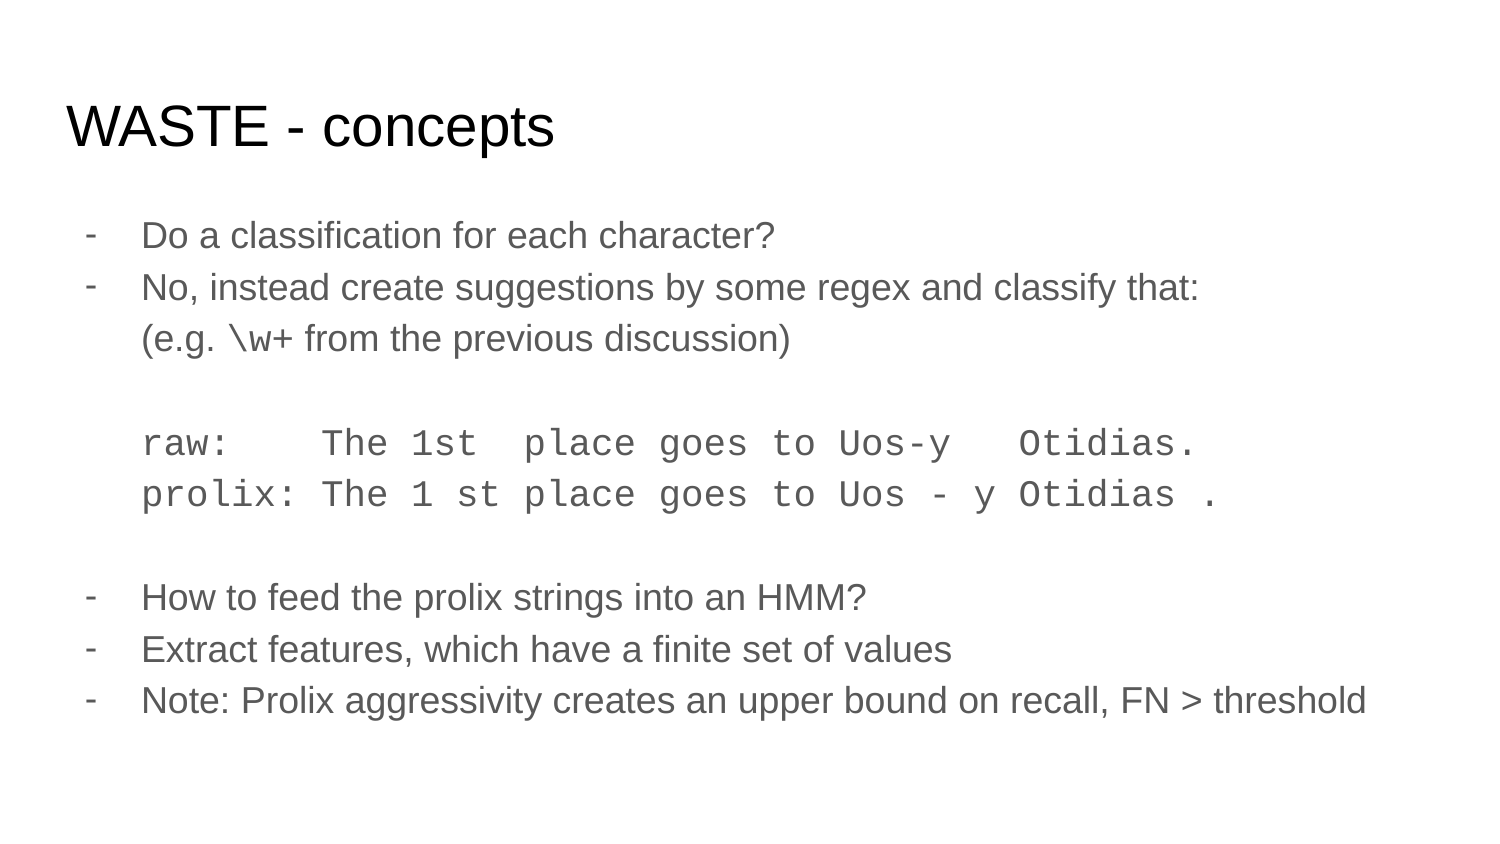

# WASTE - concepts
Do a classification for each character?
No, instead create suggestions by some regex and classify that:
(e.g. \w+ from the previous discussion)
raw: The 1st place goes to Uos-y Otidias.
prolix: The 1 st place goes to Uos - y Otidias .
How to feed the prolix strings into an HMM?
Extract features, which have a finite set of values
Note: Prolix aggressivity creates an upper bound on recall, FN > threshold